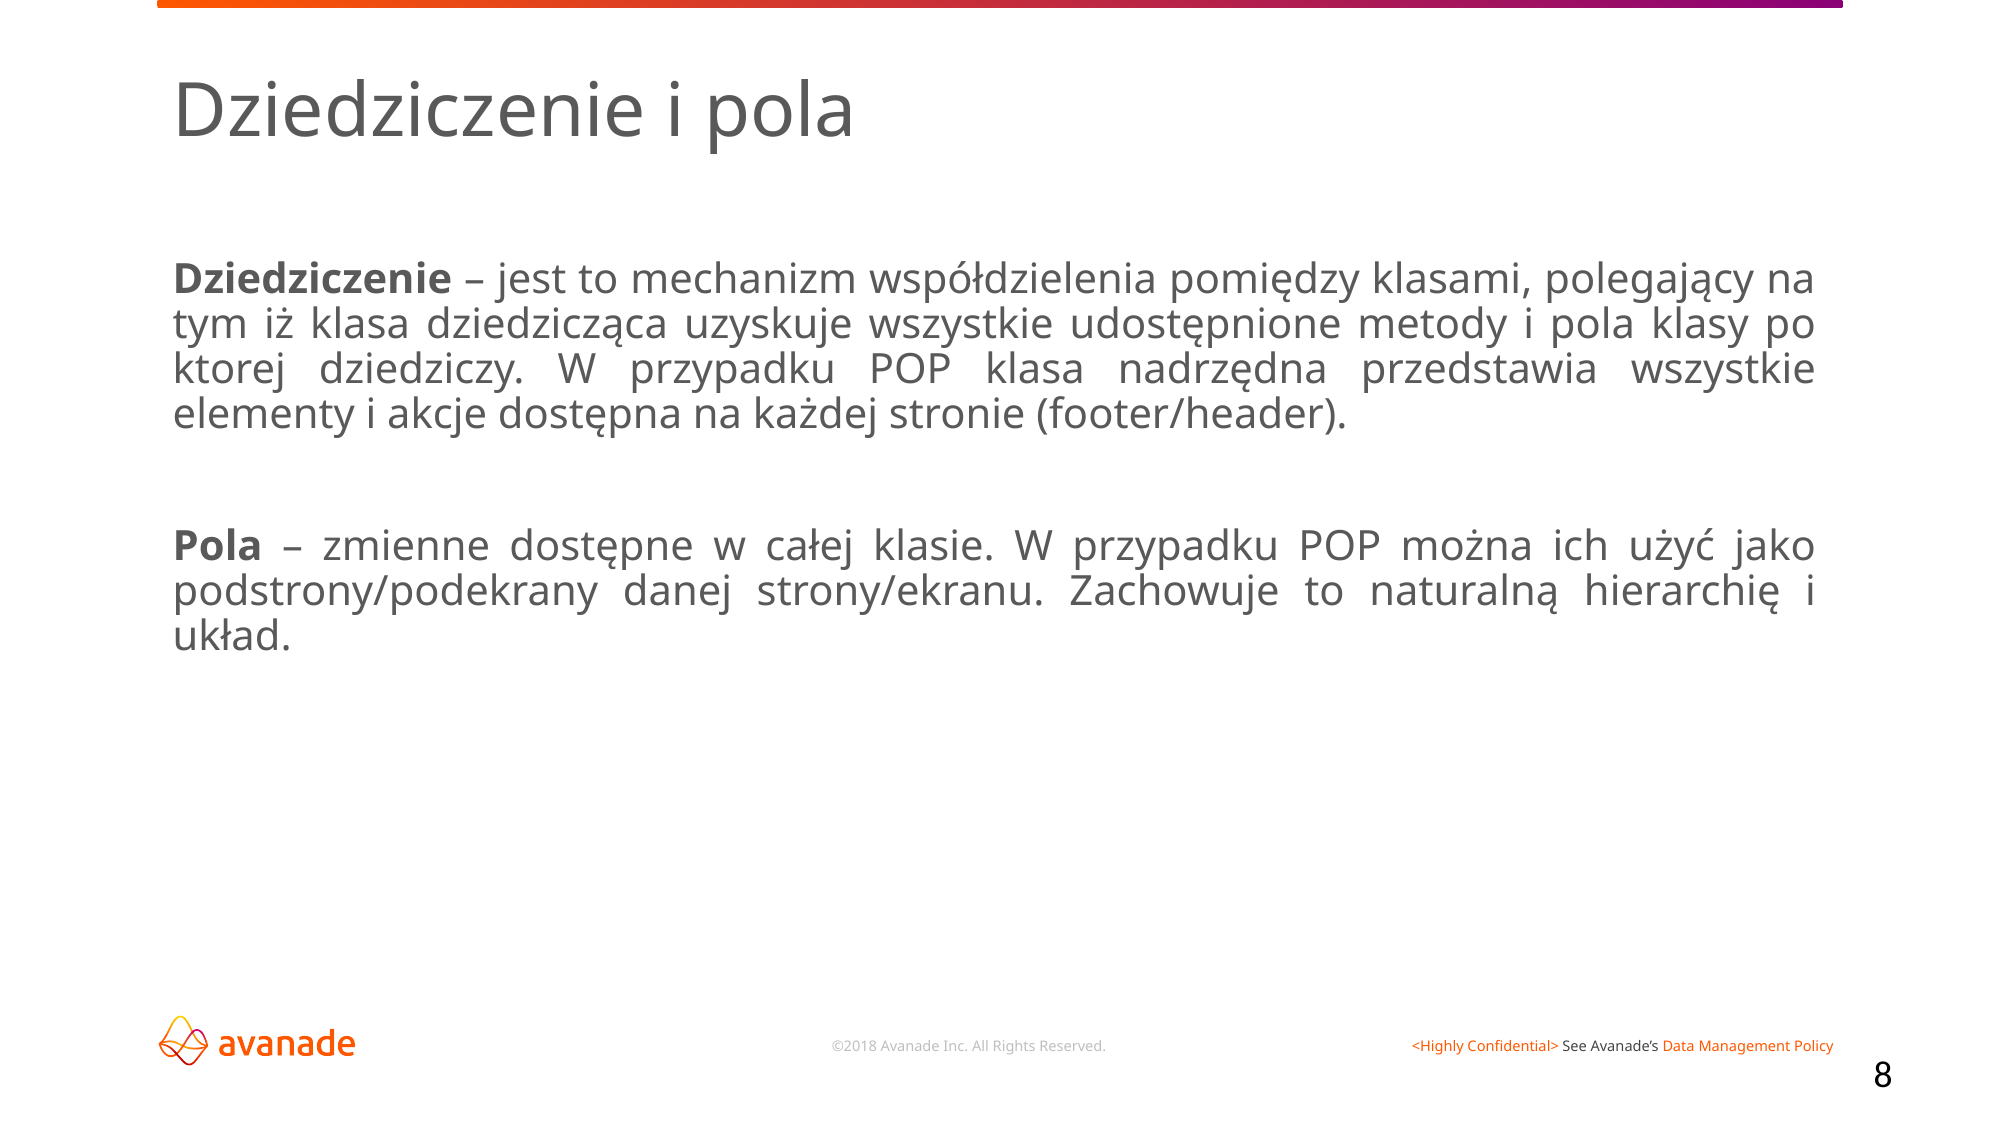

Dziedziczenie i pola
# Dziedziczenie – jest to mechanizm współdzielenia pomiędzy klasami, polegający na tym iż klasa dziedzicząca uzyskuje wszystkie udostępnione metody i pola klasy po ktorej dziedziczy. W przypadku POP klasa nadrzędna przedstawia wszystkie elementy i akcje dostępna na każdej stronie (footer/header).
Pola – zmienne dostępne w całej klasie. W przypadku POP można ich użyć jako podstrony/podekrany danej strony/ekranu. Zachowuje to naturalną hierarchię i układ.